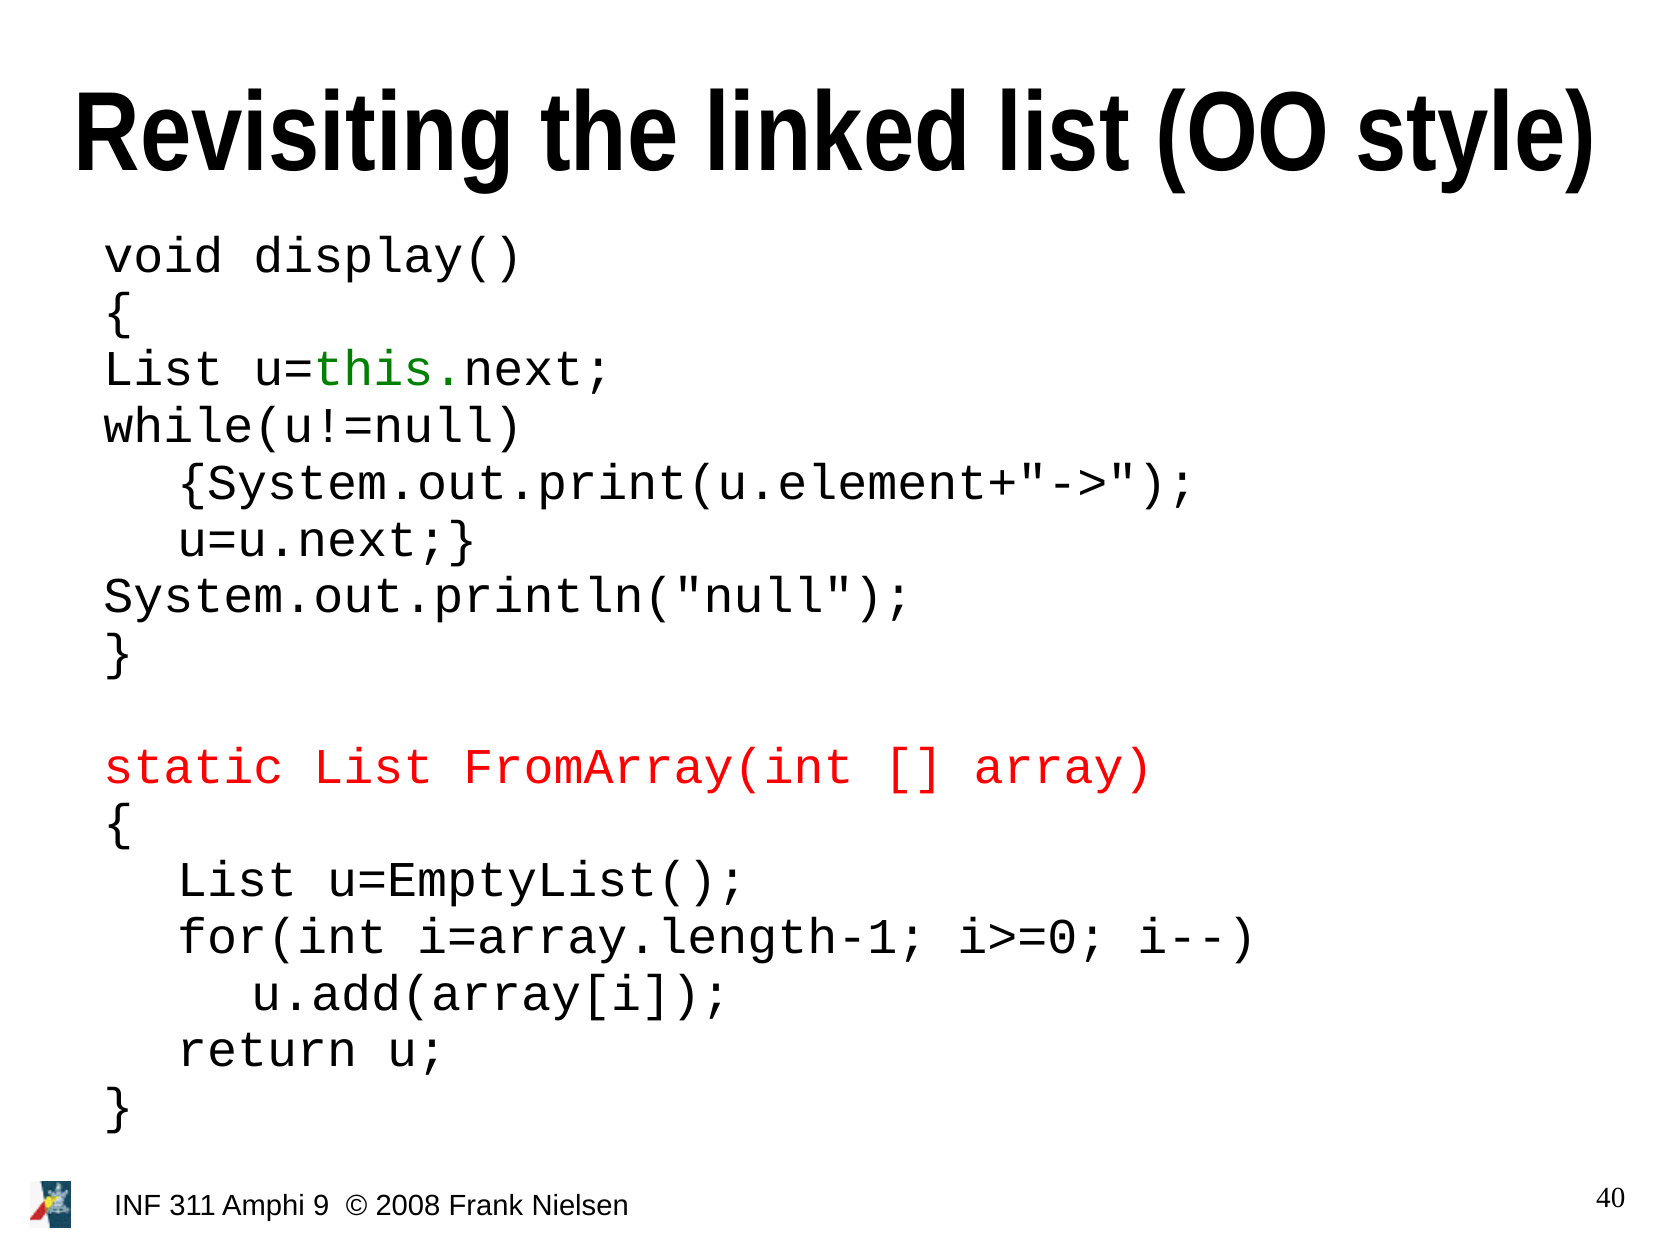

Revisiting the linked list (OO style)
void display()
{
List u=this.next;
while(u!=null)
	{System.out.print(u.element+"->");
	u=u.next;}
System.out.println("null");
}
static List FromArray(int [] array)
{
	List u=EmptyList();
	for(int i=array.length-1; i>=0; i--)
		u.add(array[i]);
	return u;
}